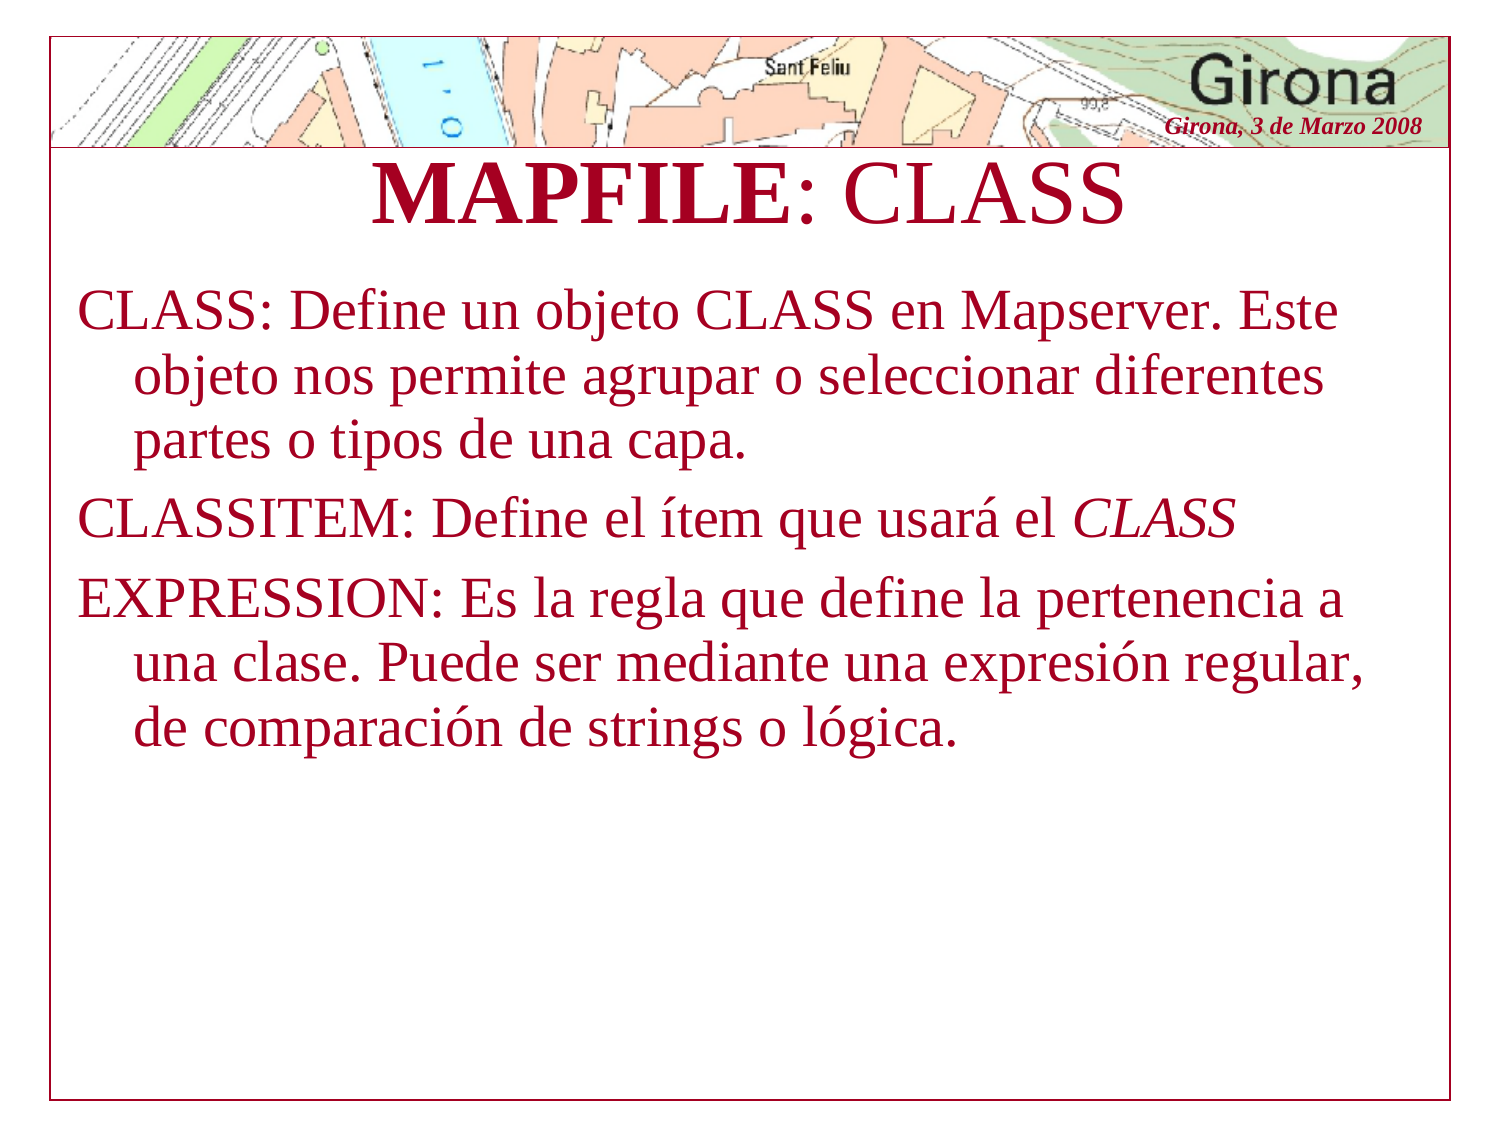

MAPFILE: CLASS
# CLASS: Define un objeto CLASS en Mapserver. Este objeto nos permite agrupar o seleccionar diferentes partes o tipos de una capa.
CLASSITEM: Define el ítem que usará el CLASS
EXPRESSION: Es la regla que define la pertenencia a una clase. Puede ser mediante una expresión regular, de comparación de strings o lógica.